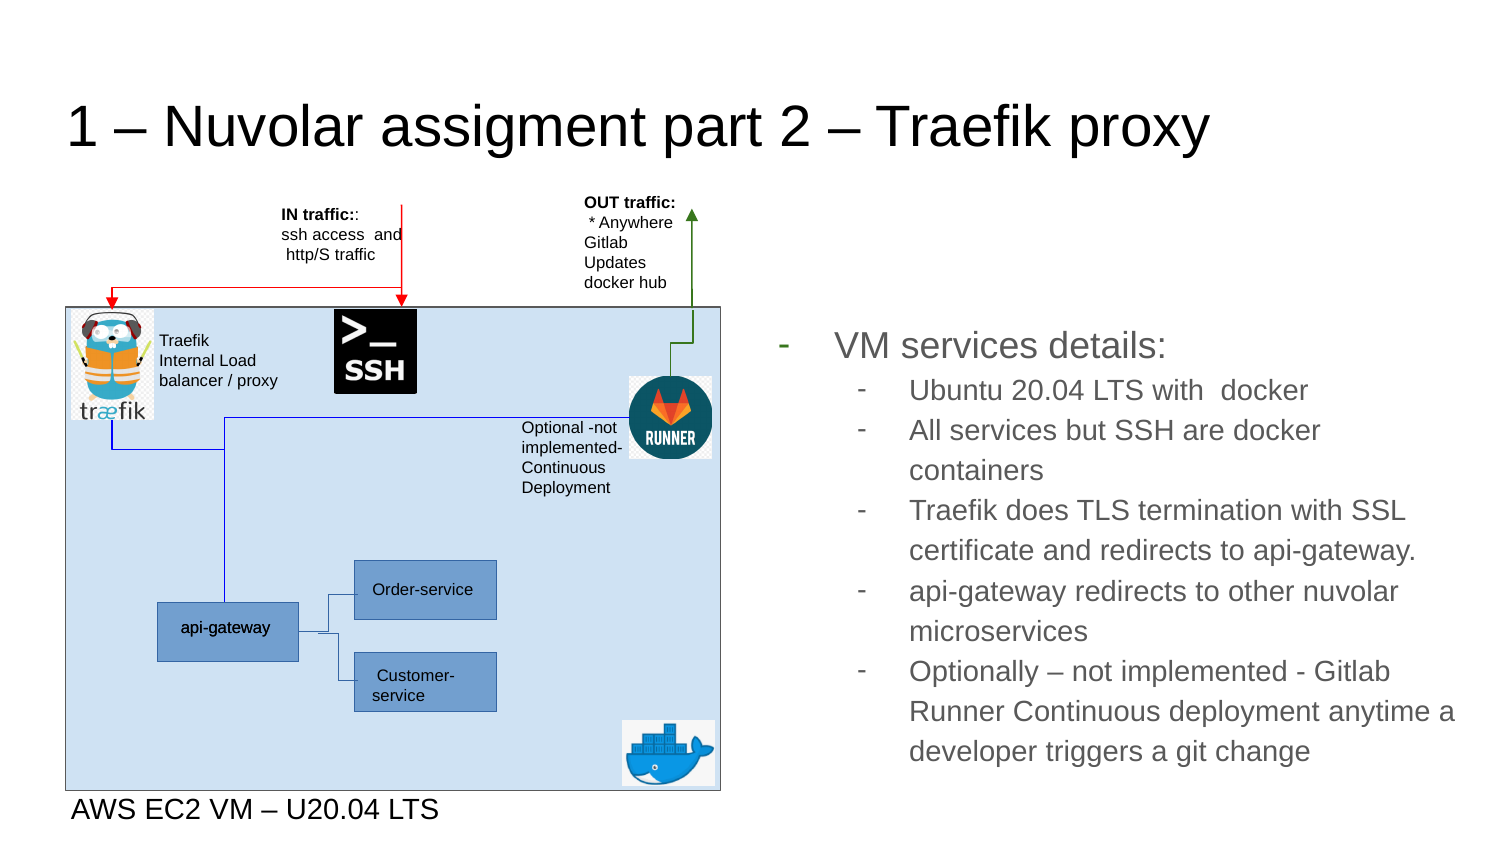

# 1 – Nuvolar assigment part 2 – Traefik proxy
OUT traffic:
 * Anywhere
Gitlab
Updates
docker hub
IN traffic::
ssh access and
 http/S traffic
VM services details:
Ubuntu 20.04 LTS with docker
All services but SSH are docker containers
Traefik does TLS termination with SSL certificate and redirects to api-gateway.
api-gateway redirects to other nuvolar microservices
Optionally – not implemented - Gitlab Runner Continuous deployment anytime a developer triggers a git change
Traefik
Internal Load balancer / proxy
Optional -not implemented-Continuous Deployment
Order-service
api-gateway
api-gateway
api-gateway
api-gateway
api-gateway
api-gateway
api-gateway
api-gateway
api-gateway
api-gateway
api-gateway
 Customer-service
AWS EC2 VM – U20.04 LTS